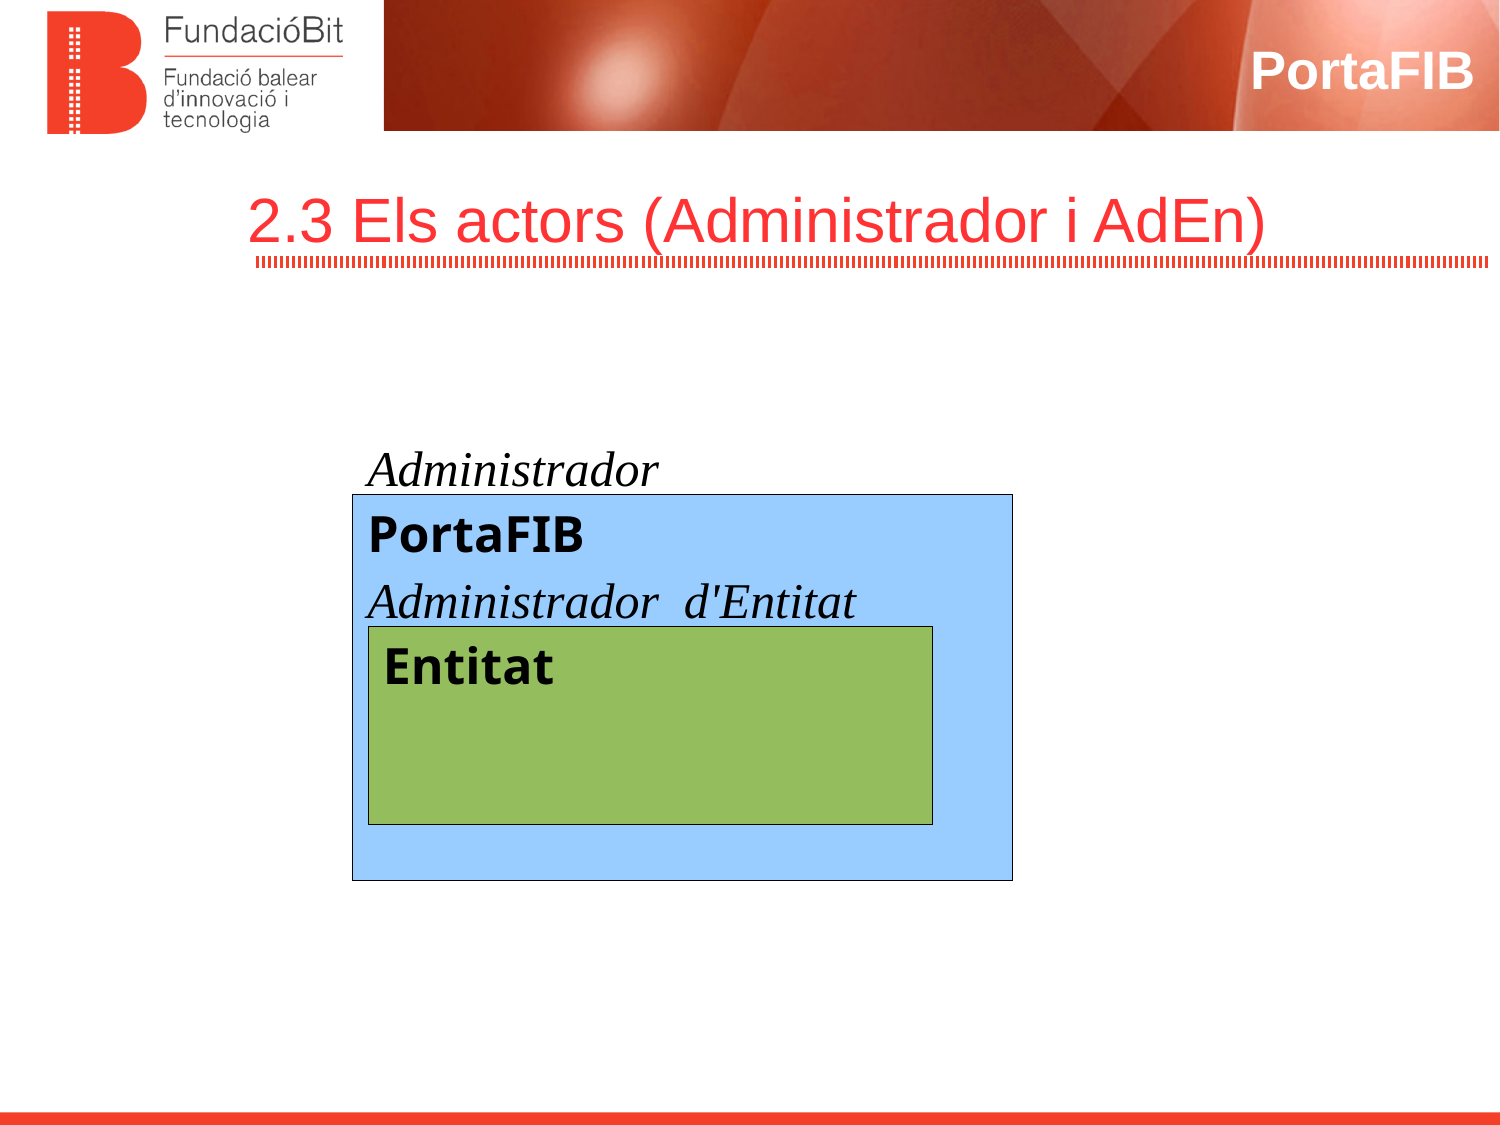

# PortaFIB
 2.3 Els actors (Administrador i AdEn)
Administrador
PortaFIB
Administrador d'Entitat
Entitat